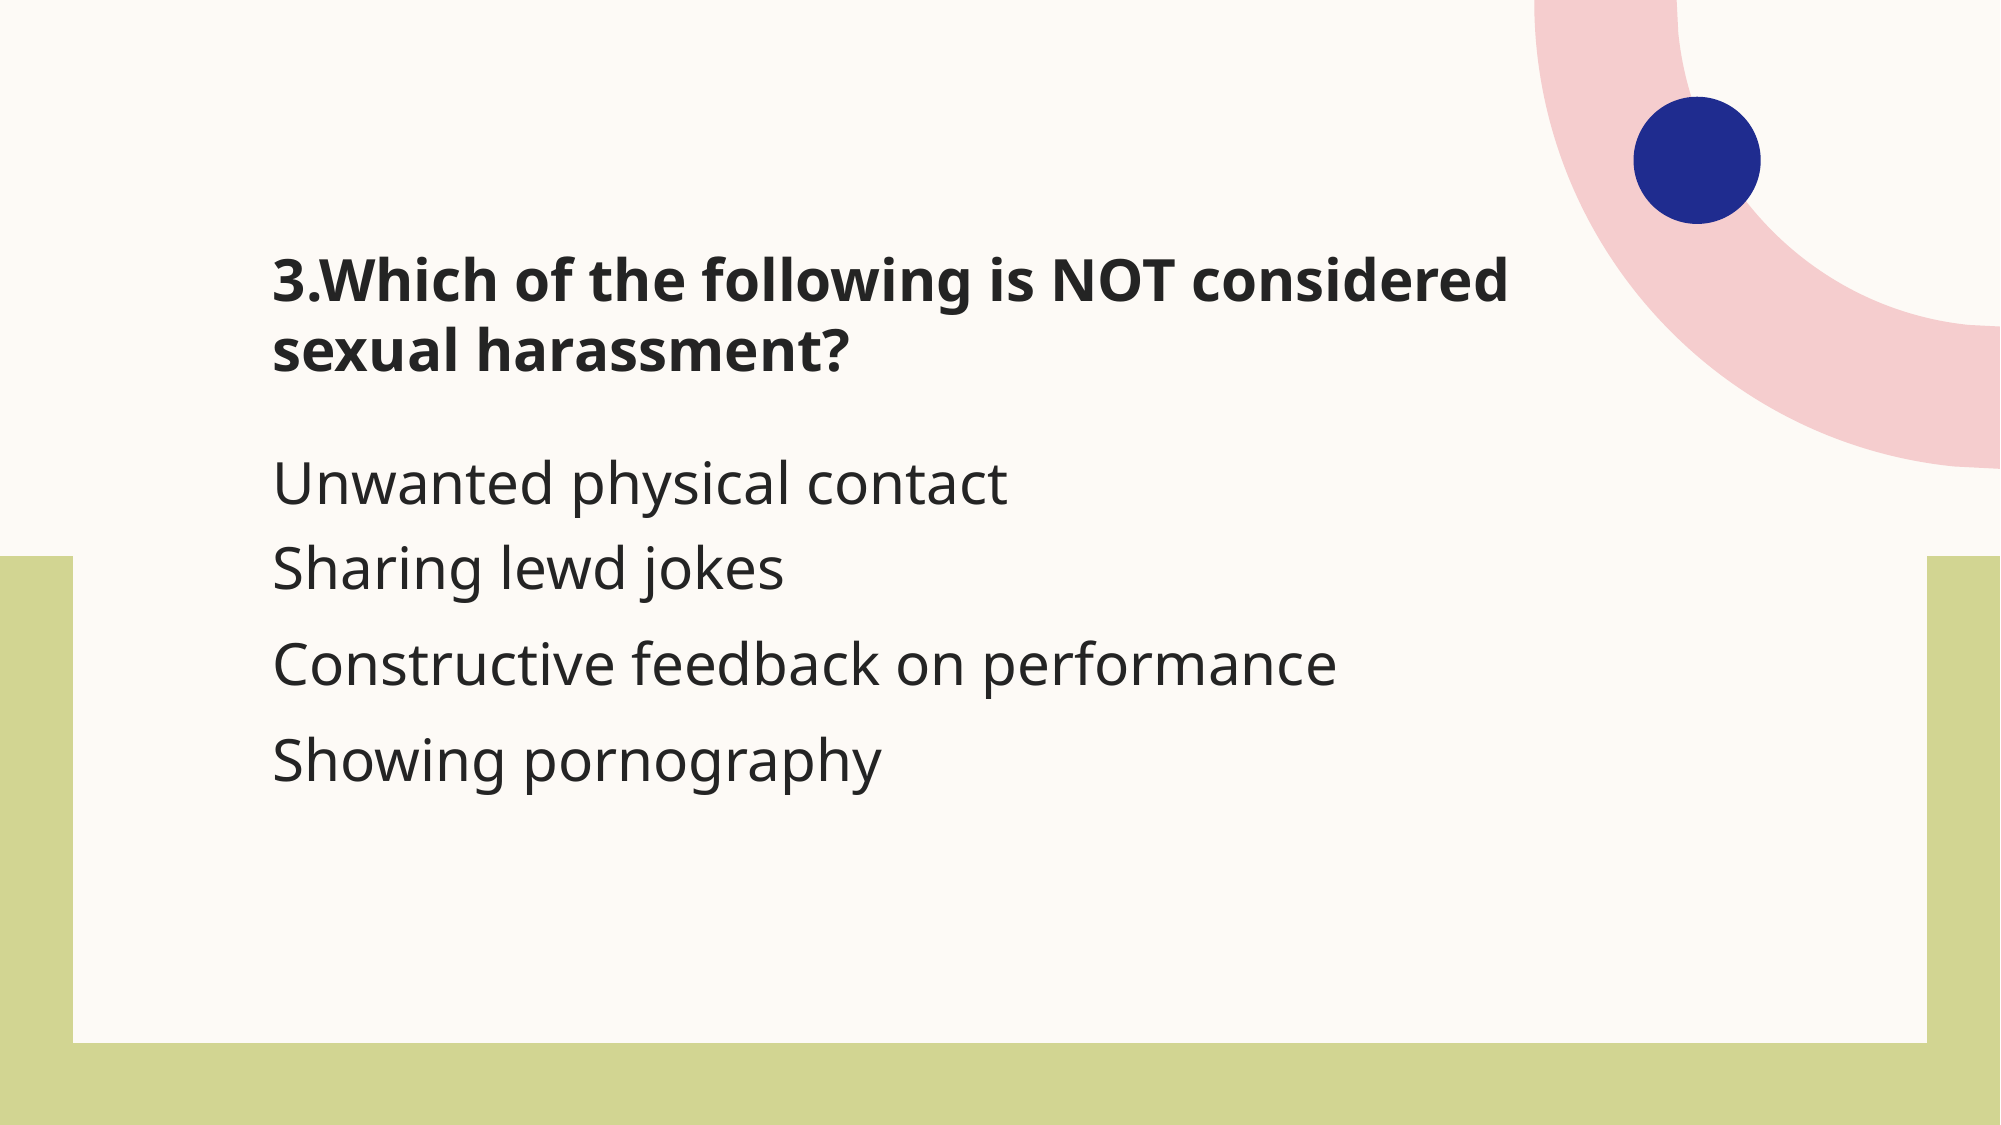

3.Which of the following is NOT considered sexual harassment?
Unwanted physical contact
Sharing lewd jokes
Constructive feedback on performance
Showing pornography